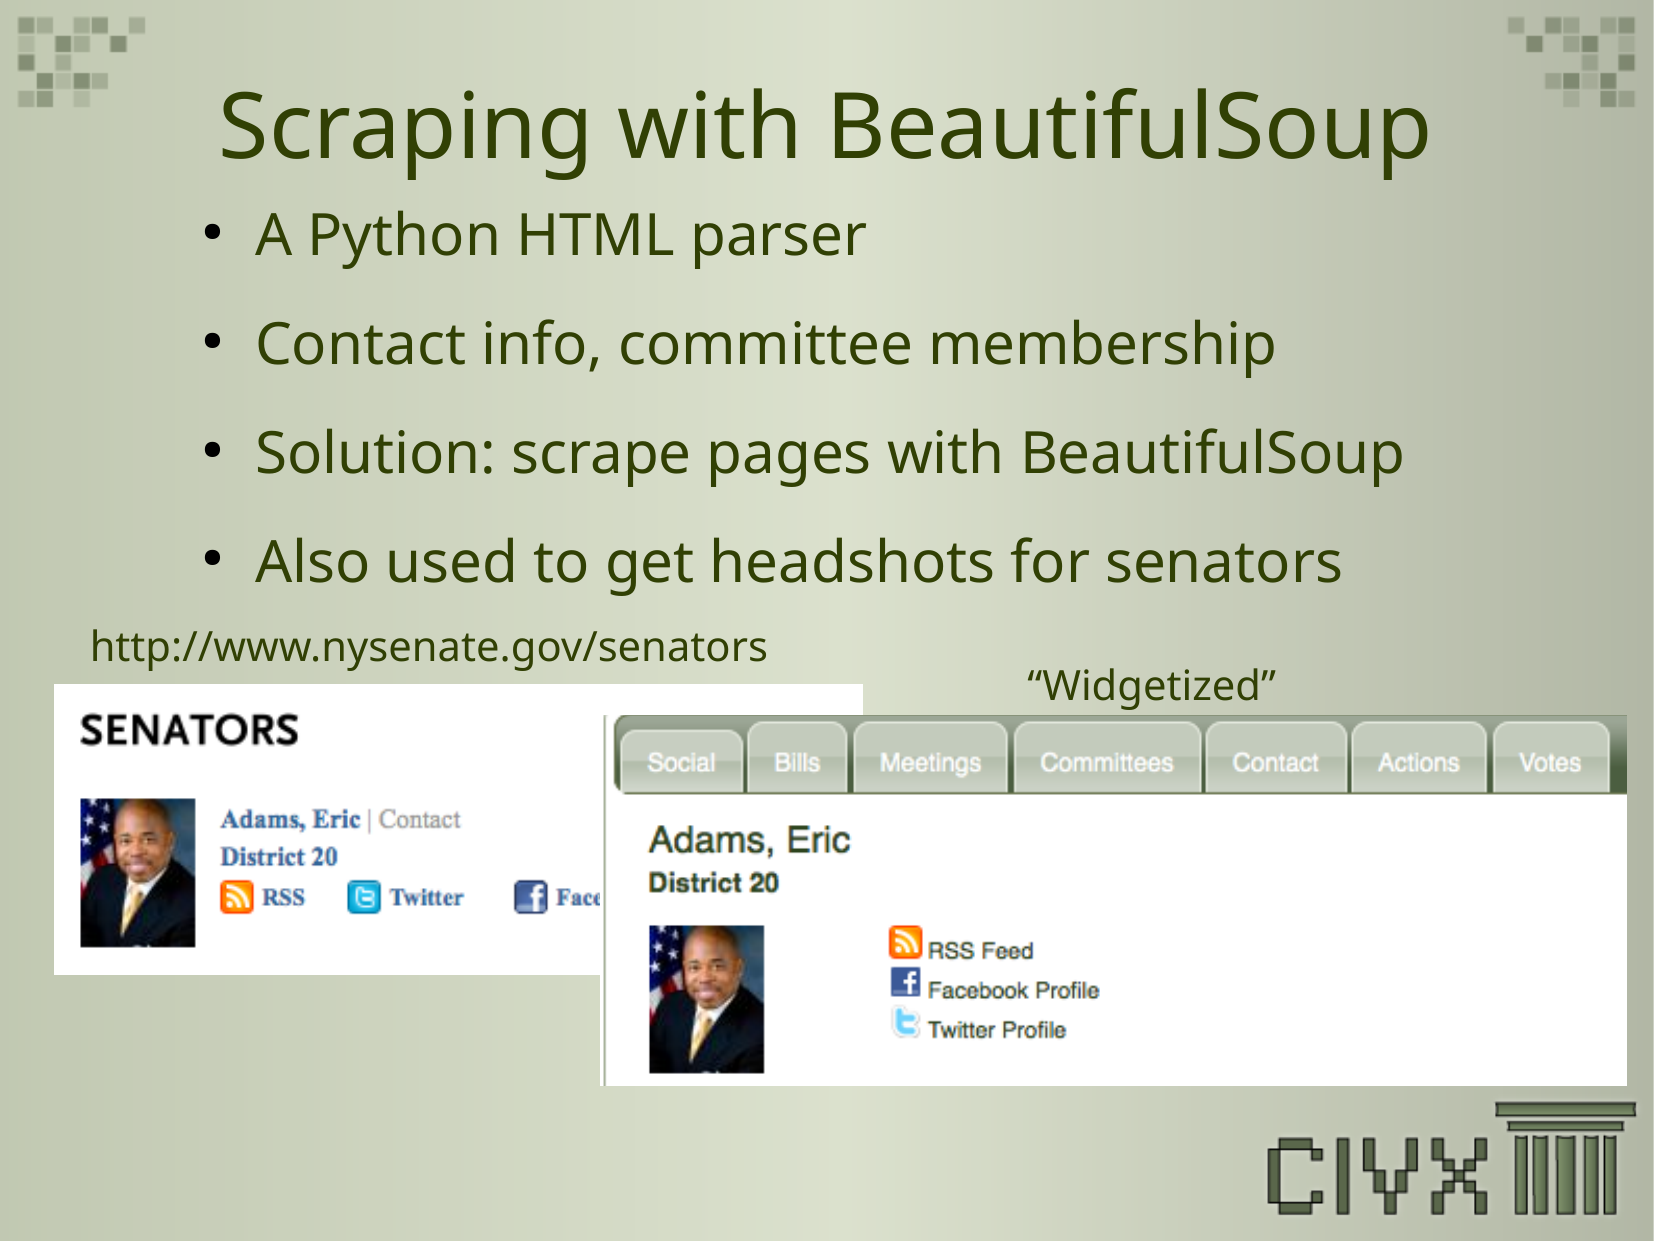

# Scraping with BeautifulSoup
A Python HTML parser
Contact info, committee membership
Solution: scrape pages with BeautifulSoup
Also used to get headshots for senators
http://www.nysenate.gov/senators
“Widgetized”